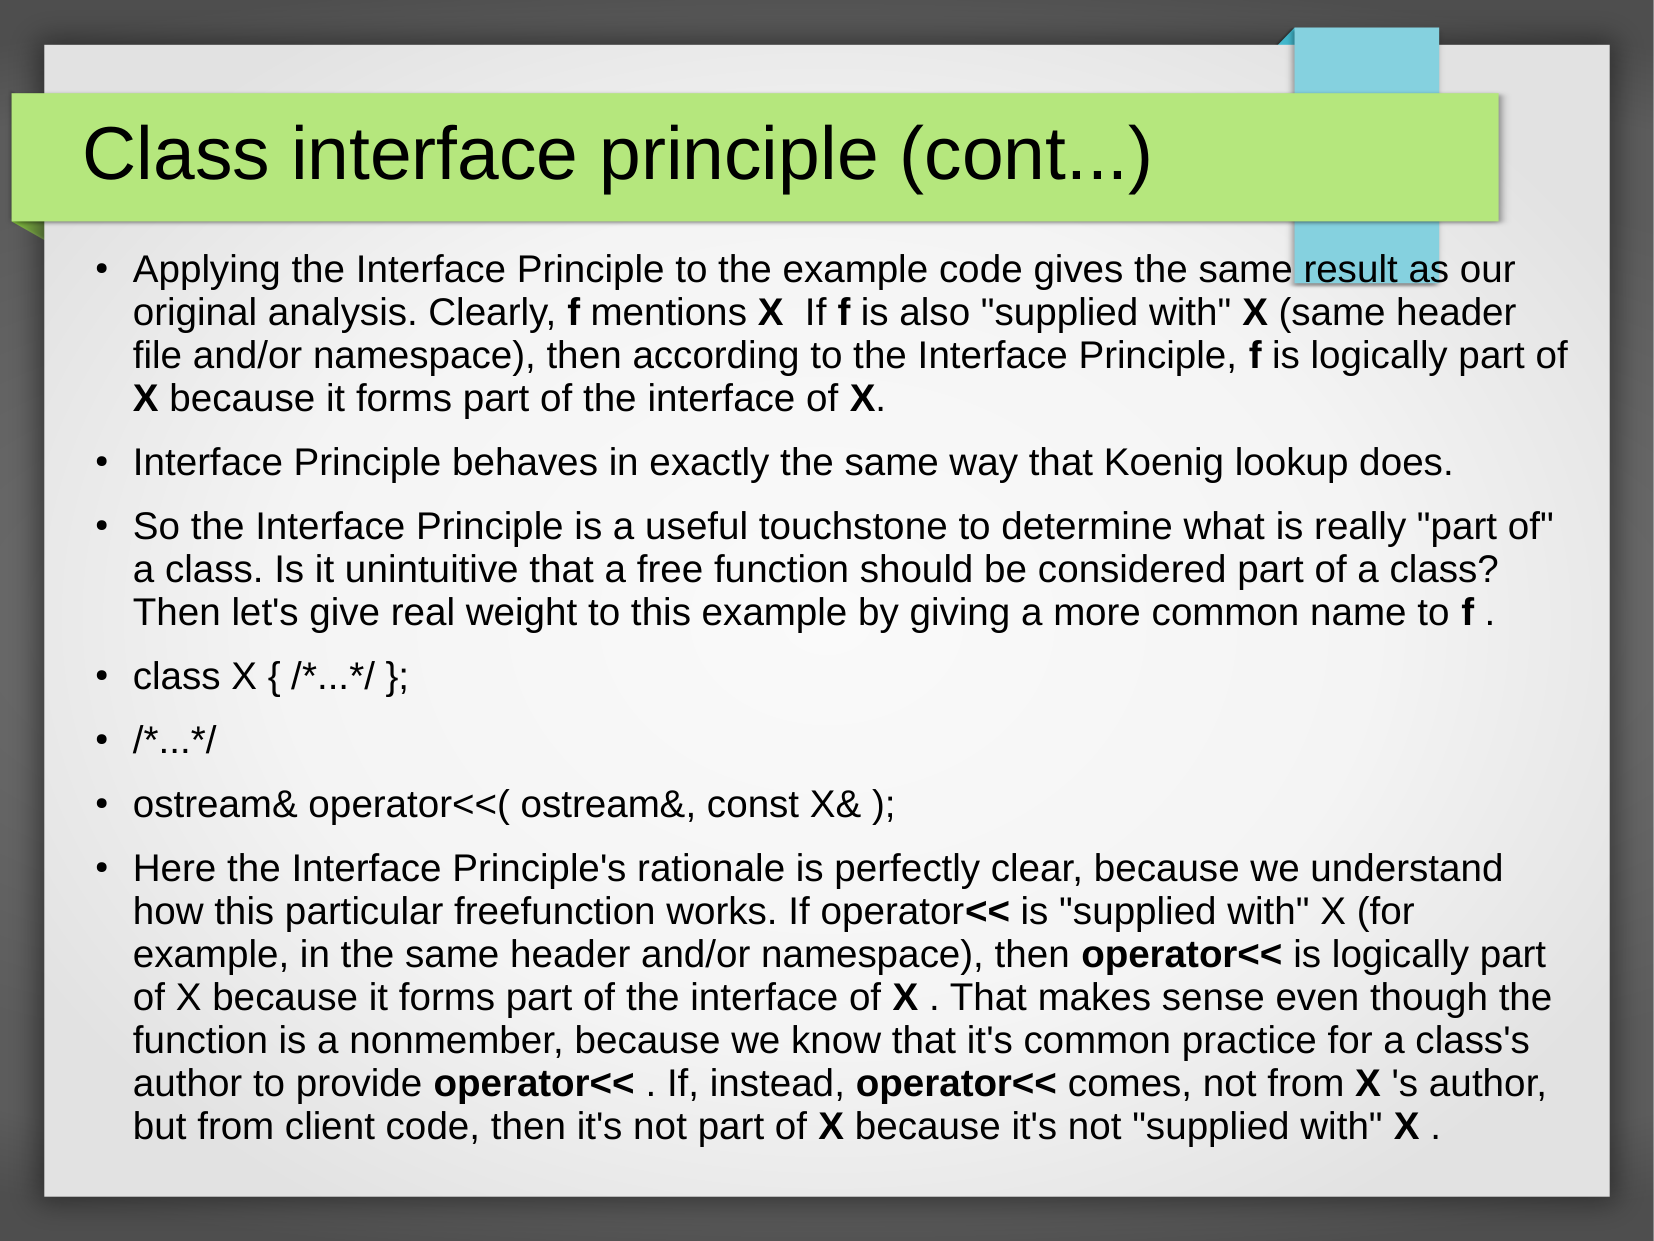

# Class interface principle (cont...)
Applying the Interface Principle to the example code gives the same result as our original analysis. Clearly, f mentions X If f is also "supplied with" X (same header file and/or namespace), then according to the Interface Principle, f is logically part of X because it forms part of the interface of X.
Interface Principle behaves in exactly the same way that Koenig lookup does.
So the Interface Principle is a useful touchstone to determine what is really "part of" a class. Is it unintuitive that a free function should be considered part of a class? Then let's give real weight to this example by giving a more common name to f .
class X { /*...*/ };
/*...*/
ostream& operator<<( ostream&, const X& );
Here the Interface Principle's rationale is perfectly clear, because we understand how this particular freefunction works. If operator<< is "supplied with" X (for example, in the same header and/or namespace), then operator<< is logically part of X because it forms part of the interface of X . That makes sense even though the function is a nonmember, because we know that it's common practice for a class's author to provide operator<< . If, instead, operator<< comes, not from X 's author, but from client code, then it's not part of X because it's not "supplied with" X .